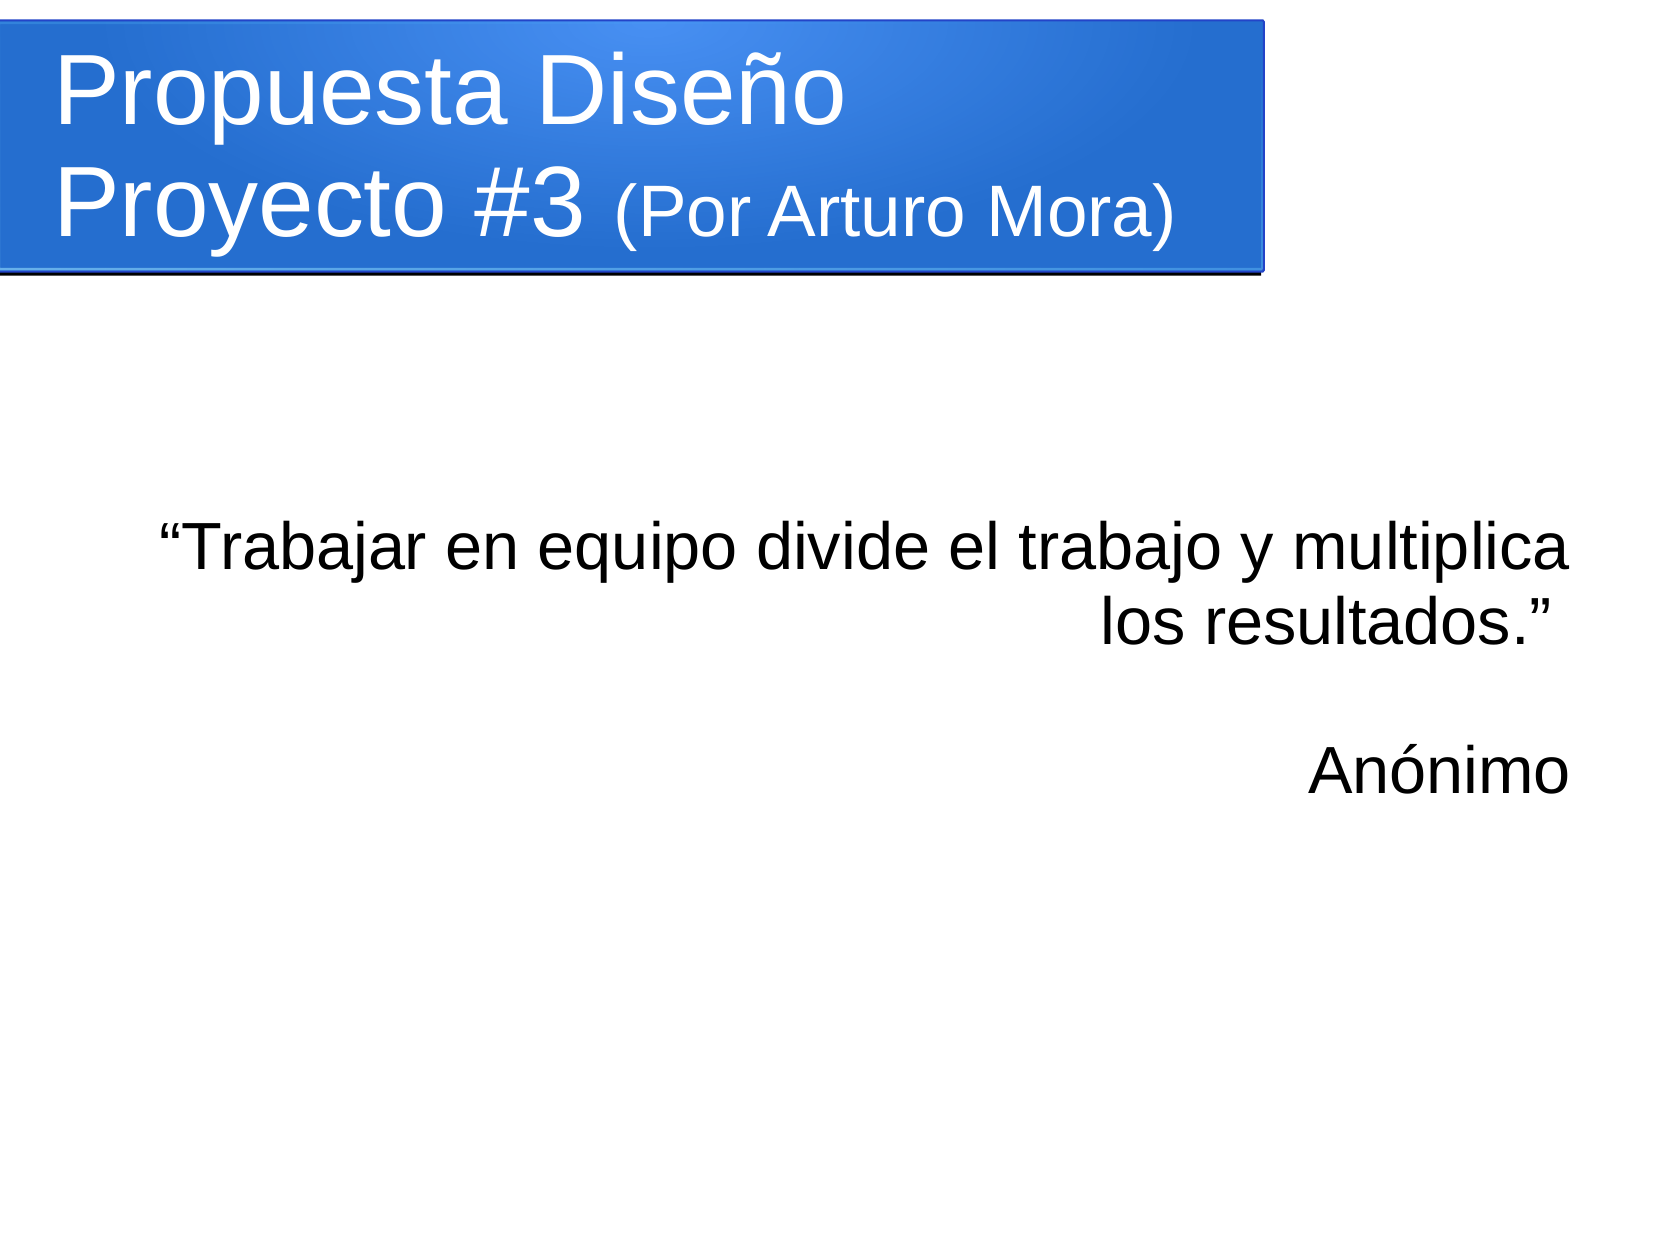

# Propuesta Diseño Proyecto #3 (Por Arturo Mora)
“Trabajar en equipo divide el trabajo y multiplica los resultados.”
Anónimo